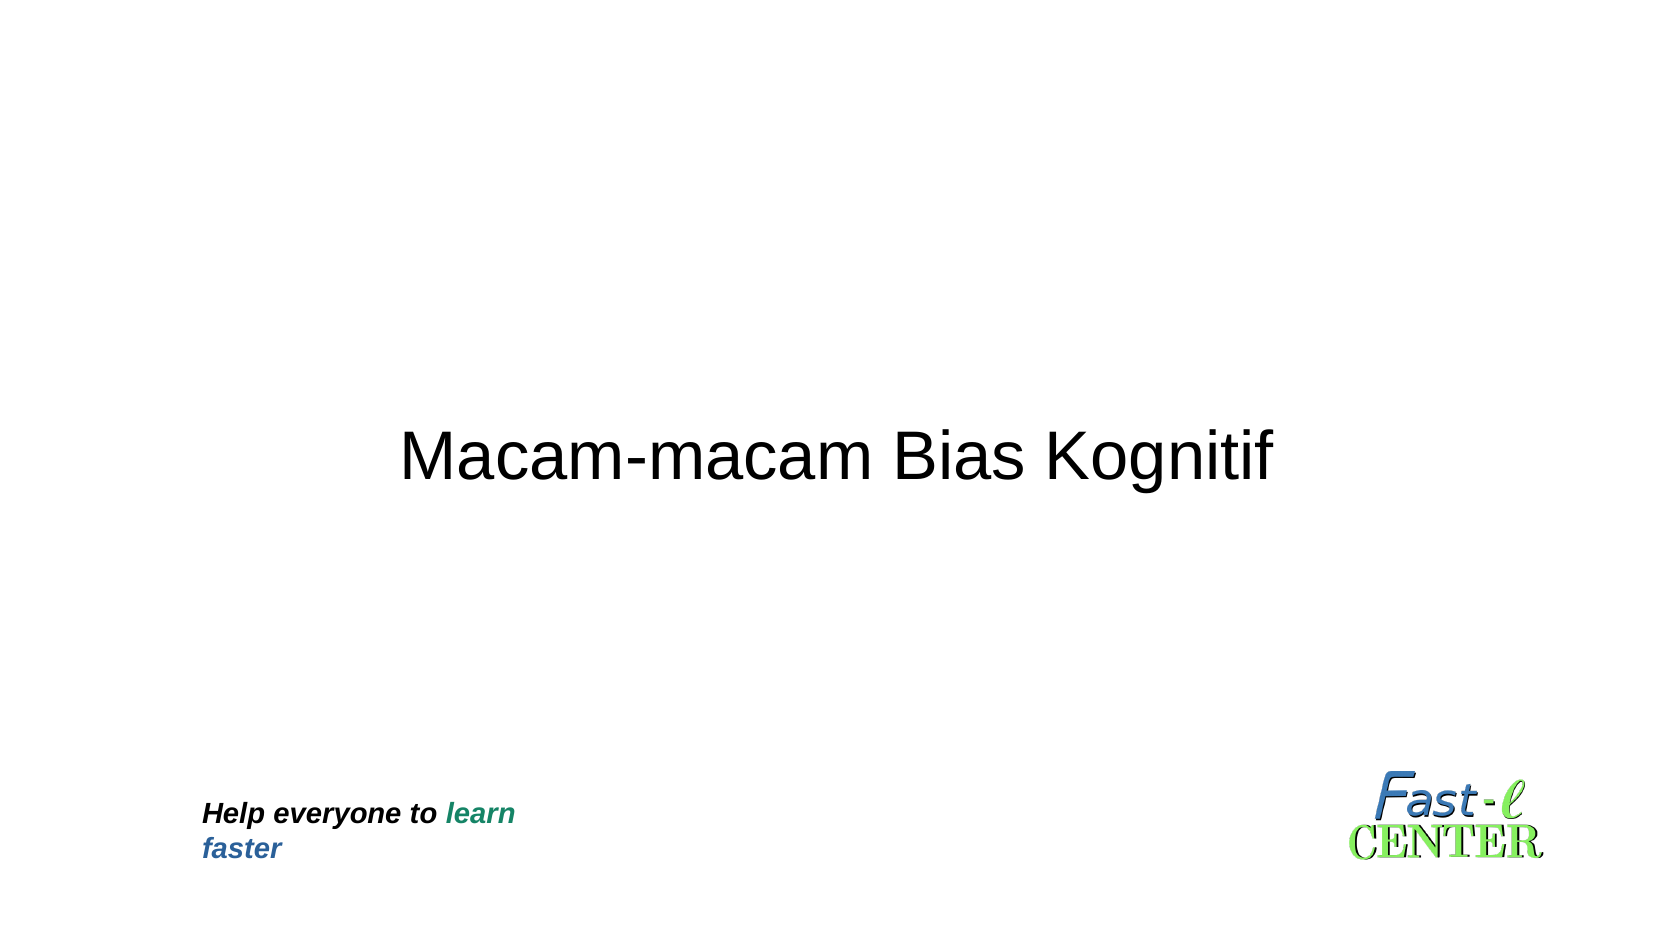

Macam-macam Bias Kognitif
Help everyone to learn faster